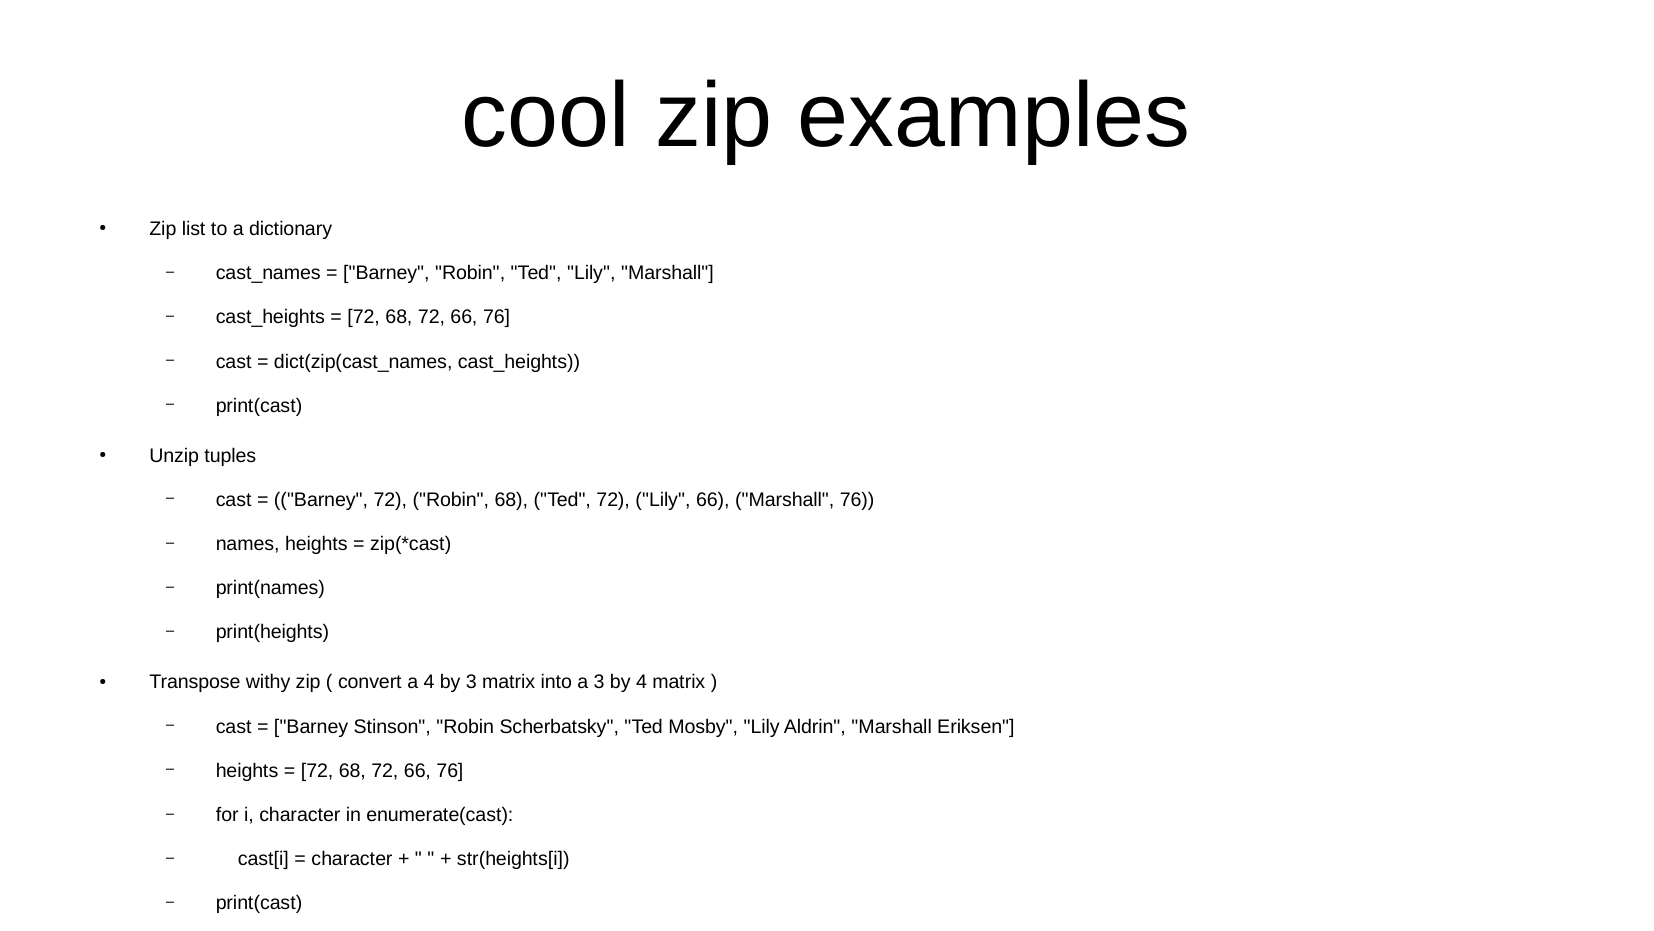

# cool zip examples
Zip list to a dictionary
cast_names = ["Barney", "Robin", "Ted", "Lily", "Marshall"]
cast_heights = [72, 68, 72, 66, 76]
cast = dict(zip(cast_names, cast_heights))
print(cast)
Unzip tuples
cast = (("Barney", 72), ("Robin", 68), ("Ted", 72), ("Lily", 66), ("Marshall", 76))
names, heights = zip(*cast)
print(names)
print(heights)
Transpose withy zip ( convert a 4 by 3 matrix into a 3 by 4 matrix )
cast = ["Barney Stinson", "Robin Scherbatsky", "Ted Mosby", "Lily Aldrin", "Marshall Eriksen"]
heights = [72, 68, 72, 66, 76]
for i, character in enumerate(cast):
 cast[i] = character + " " + str(heights[i])
print(cast)